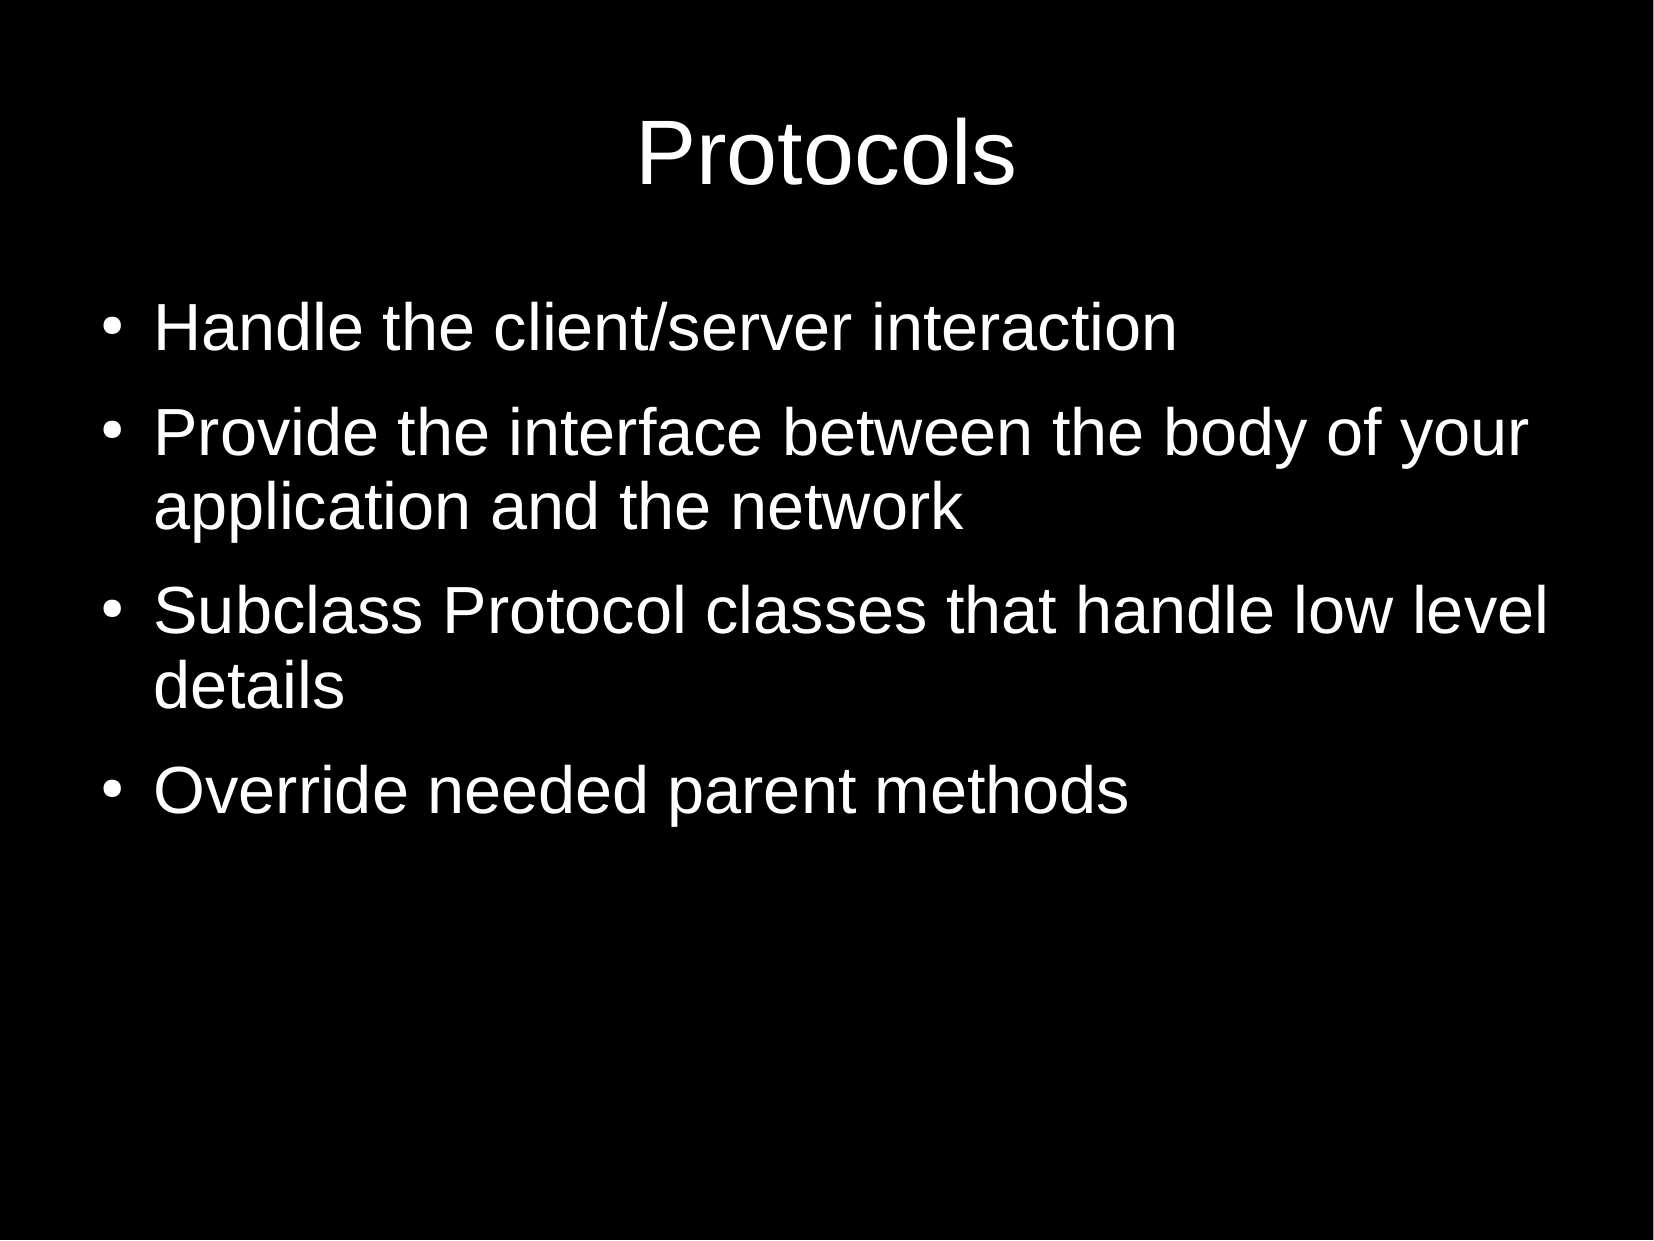

# Protocols
Handle the client/server interaction
Provide the interface between the body of your application and the network
Subclass Protocol classes that handle low level details
Override needed parent methods